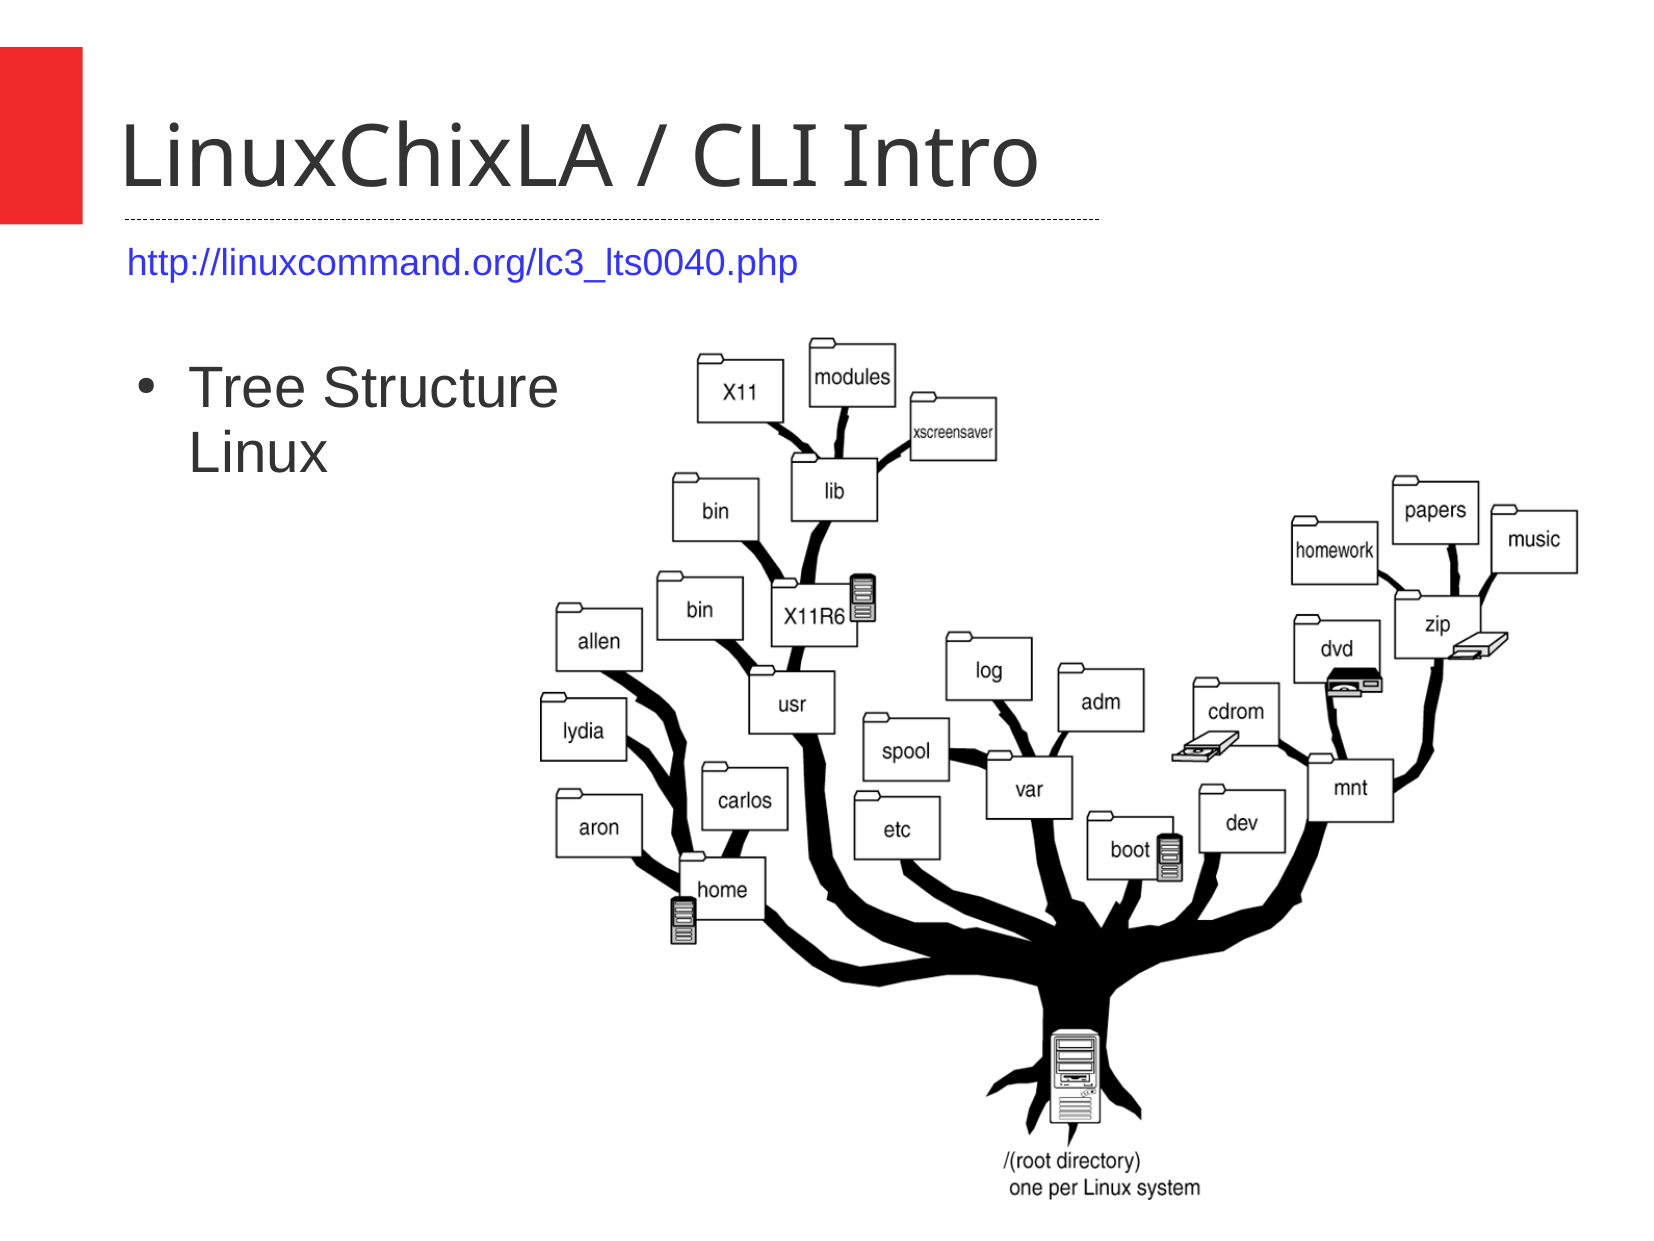

# LinuxChixLA / CLI Intro
http://linuxcommand.org/lc3_lts0040.php
Tree Structure Linux